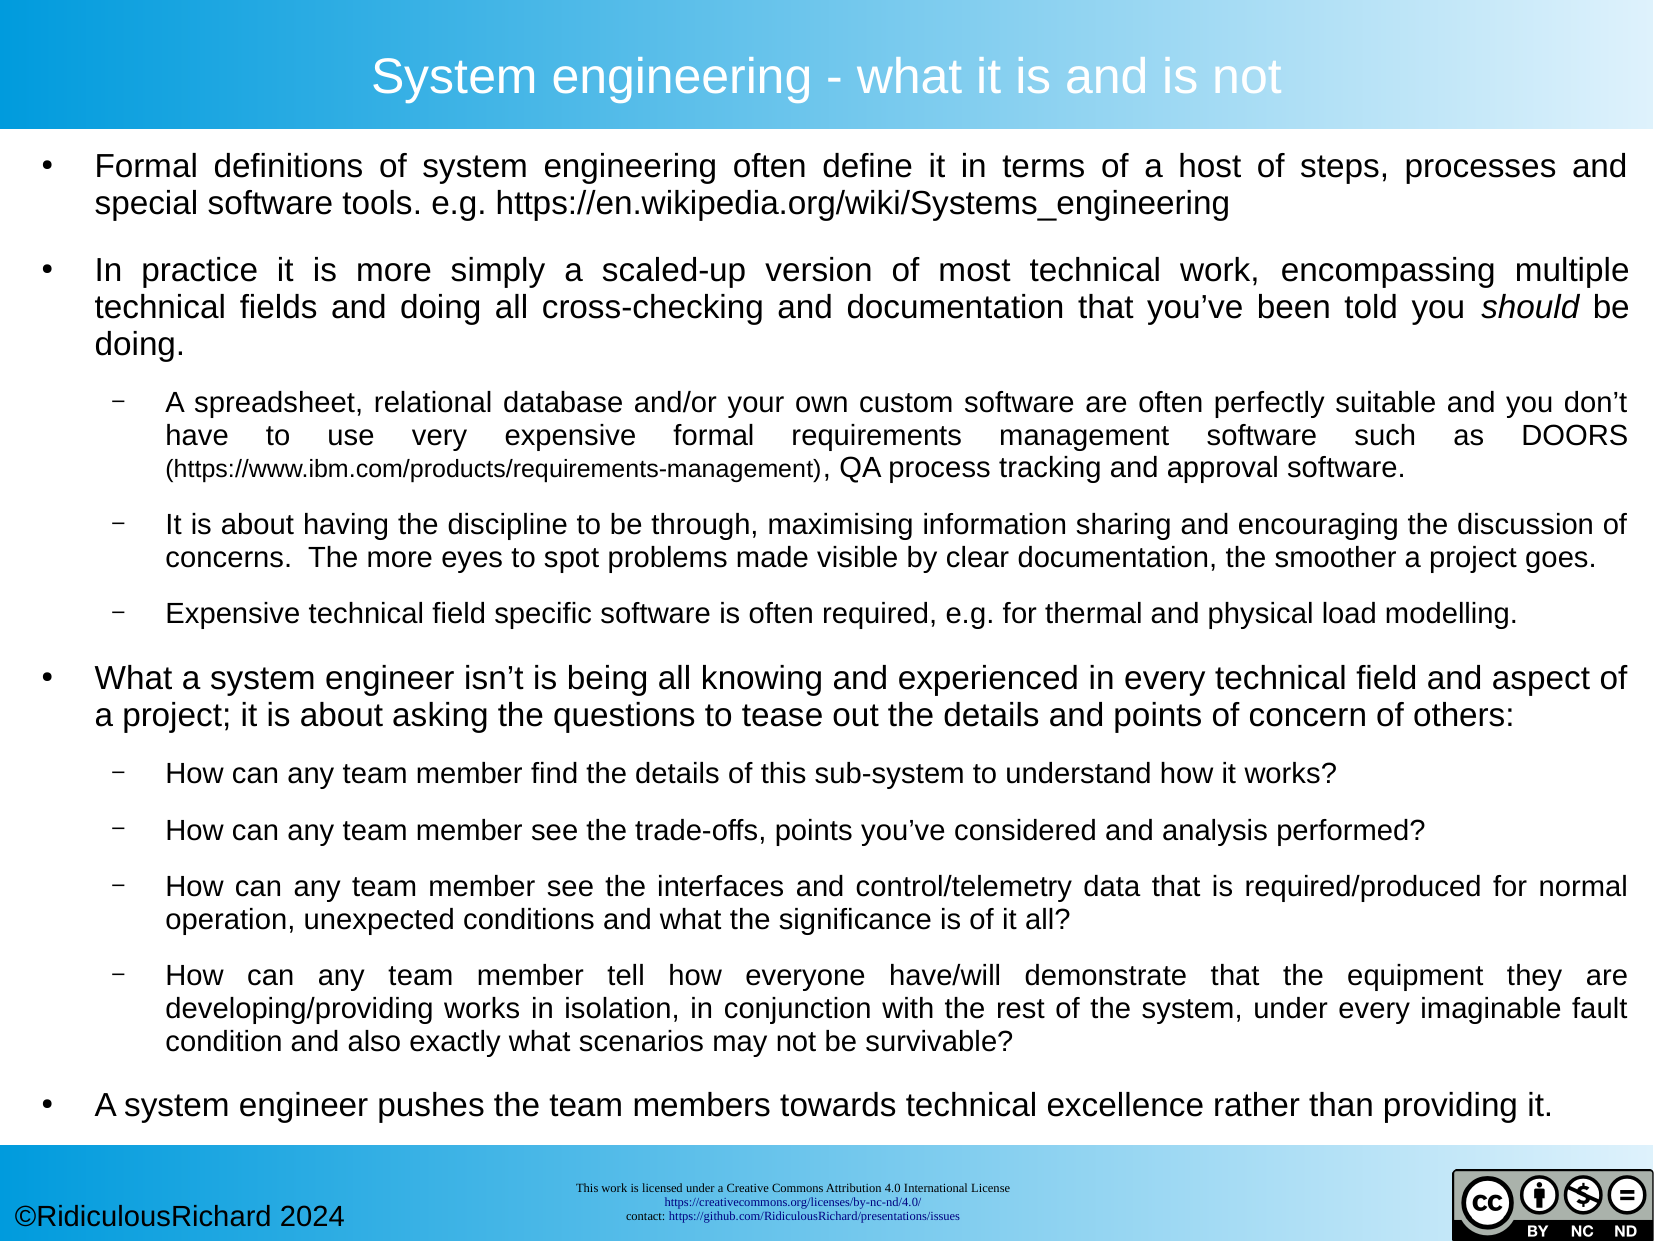

# System engineering - what it is and is not
Formal definitions of system engineering often define it in terms of a host of steps, processes and special software tools. e.g. https://en.wikipedia.org/wiki/Systems_engineering
In practice it is more simply a scaled-up version of most technical work, encompassing multiple technical fields and doing all cross-checking and documentation that you’ve been told you should be doing.
A spreadsheet, relational database and/or your own custom software are often perfectly suitable and you don’t have to use very expensive formal requirements management software such as DOORS (https://www.ibm.com/products/requirements-management), QA process tracking and approval software.
It is about having the discipline to be through, maximising information sharing and encouraging the discussion of concerns. The more eyes to spot problems made visible by clear documentation, the smoother a project goes.
Expensive technical field specific software is often required, e.g. for thermal and physical load modelling.
What a system engineer isn’t is being all knowing and experienced in every technical field and aspect of a project; it is about asking the questions to tease out the details and points of concern of others:
How can any team member find the details of this sub-system to understand how it works?
How can any team member see the trade-offs, points you’ve considered and analysis performed?
How can any team member see the interfaces and control/telemetry data that is required/produced for normal operation, unexpected conditions and what the significance is of it all?
How can any team member tell how everyone have/will demonstrate that the equipment they are developing/providing works in isolation, in conjunction with the rest of the system, under every imaginable fault condition and also exactly what scenarios may not be survivable?
A system engineer pushes the team members towards technical excellence rather than providing it.